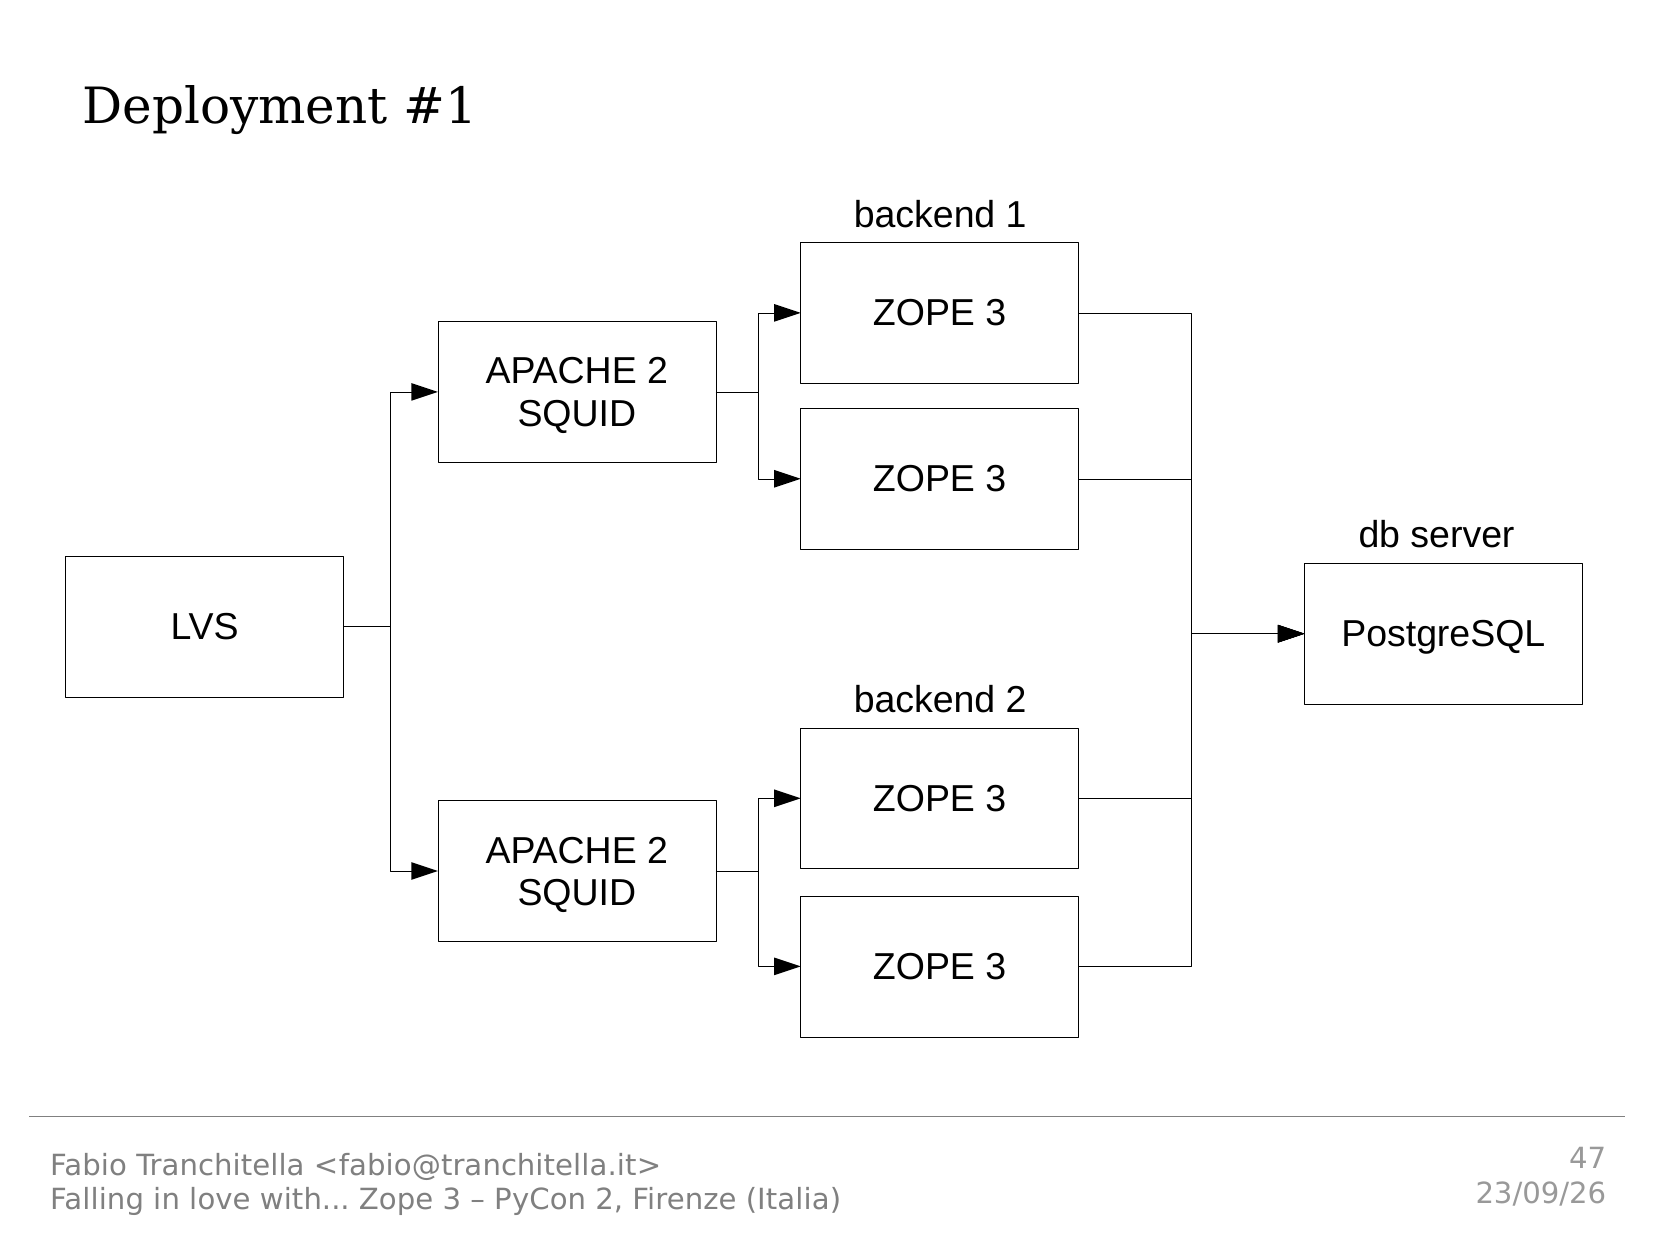

# Deployment #1
backend 1
ZOPE 3
APACHE 2 SQUID
ZOPE 3
db server
LVS
PostgreSQL
backend 2
ZOPE 3
APACHE 2 SQUID
ZOPE 3
47